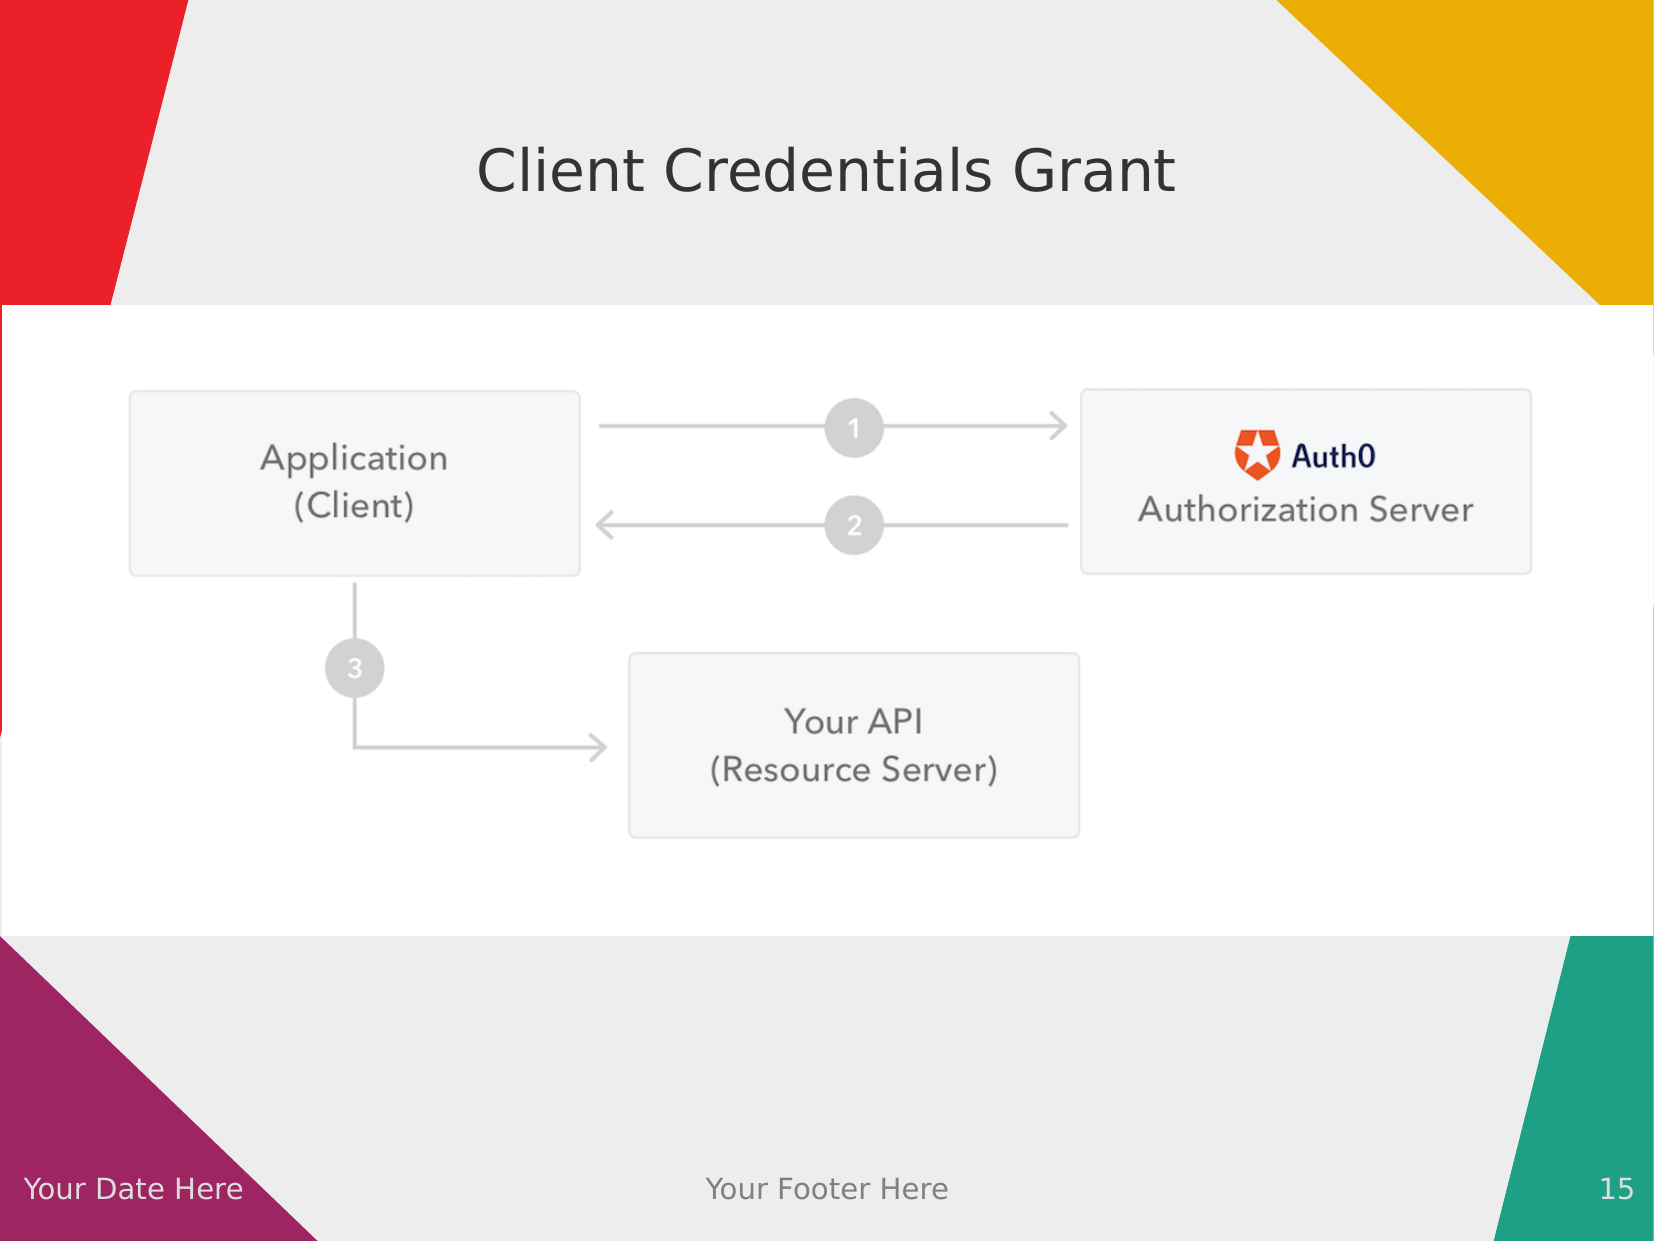

# Client Credentials Grant
Your Date Here
Your Footer Here
15